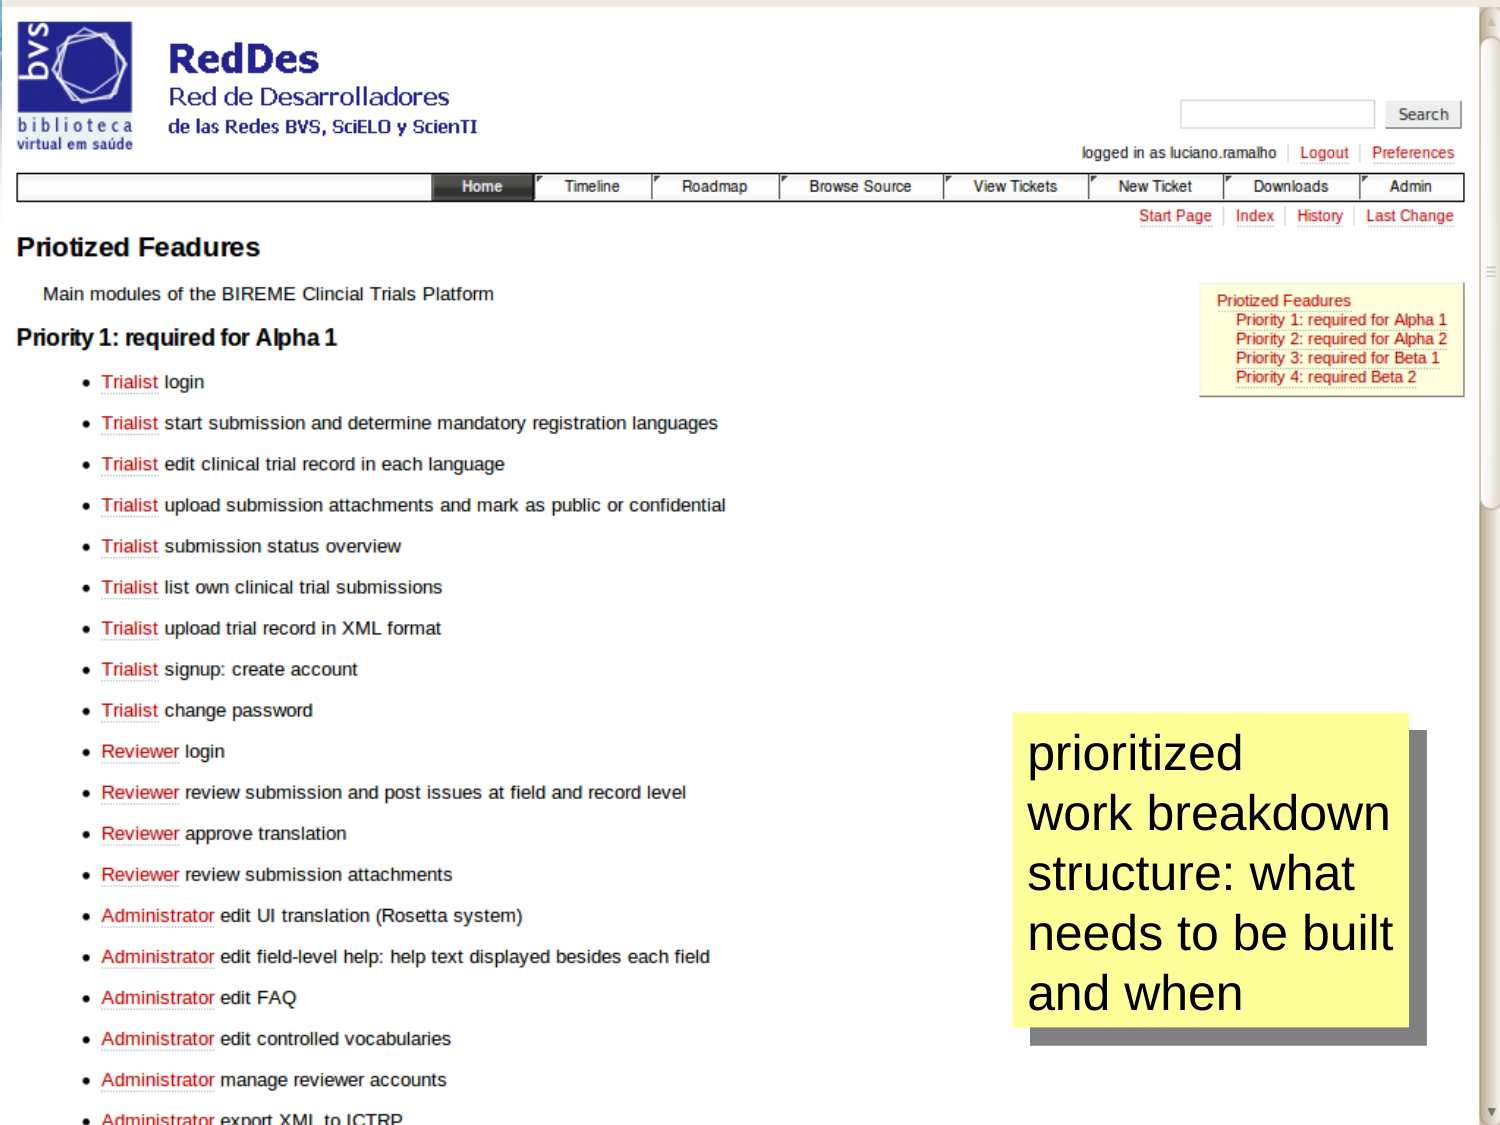

prioritized
work breakdown
structure: what
needs to be built
and when